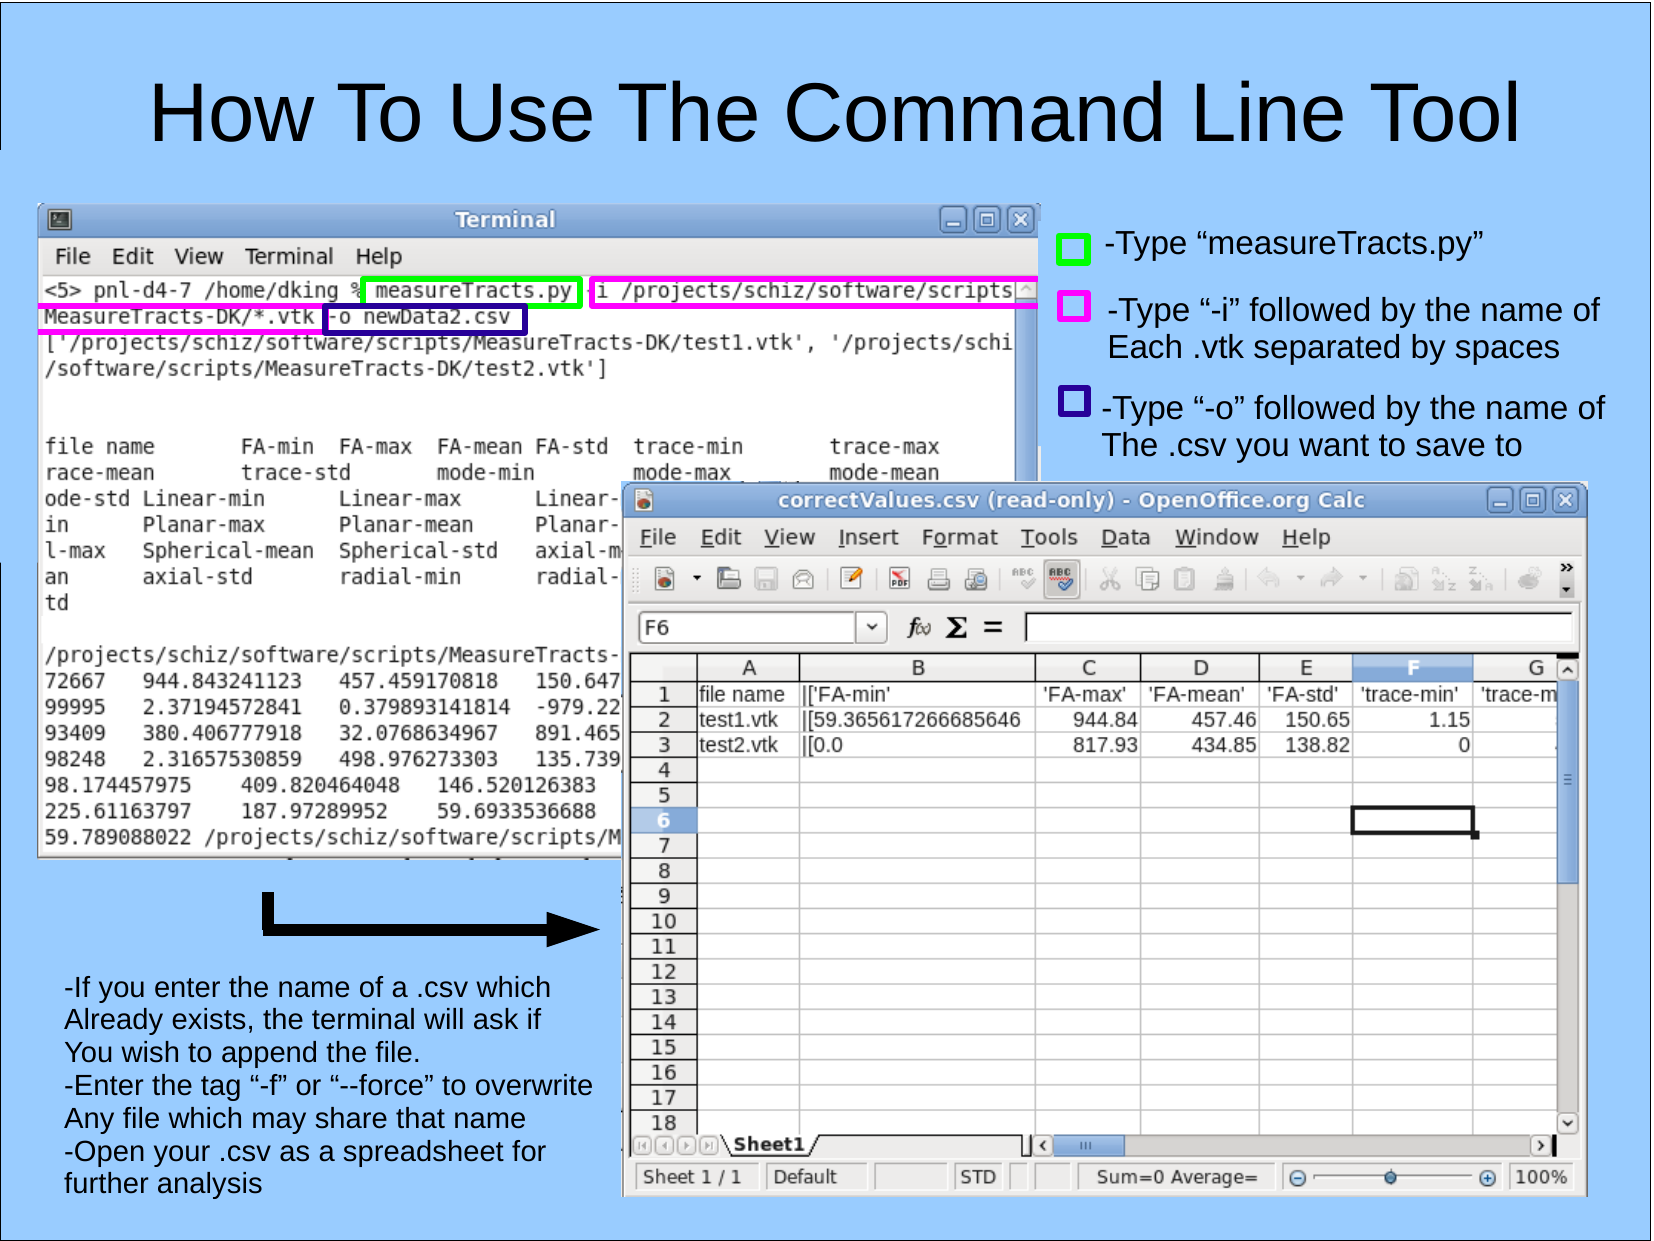

How To Use The Command Line Tool
-Type “measureTracts.py”
-Type “-i” followed by the name of
Each .vtk separated by spaces
-Type “-o” followed by the name of
The .csv you want to save to
-If you enter the name of a .csv which
Already exists, the terminal will ask if
You wish to append the file.
-Enter the tag “-f” or “--force” to overwrite
Any file which may share that name
-Open your .csv as a spreadsheet for
further analysis